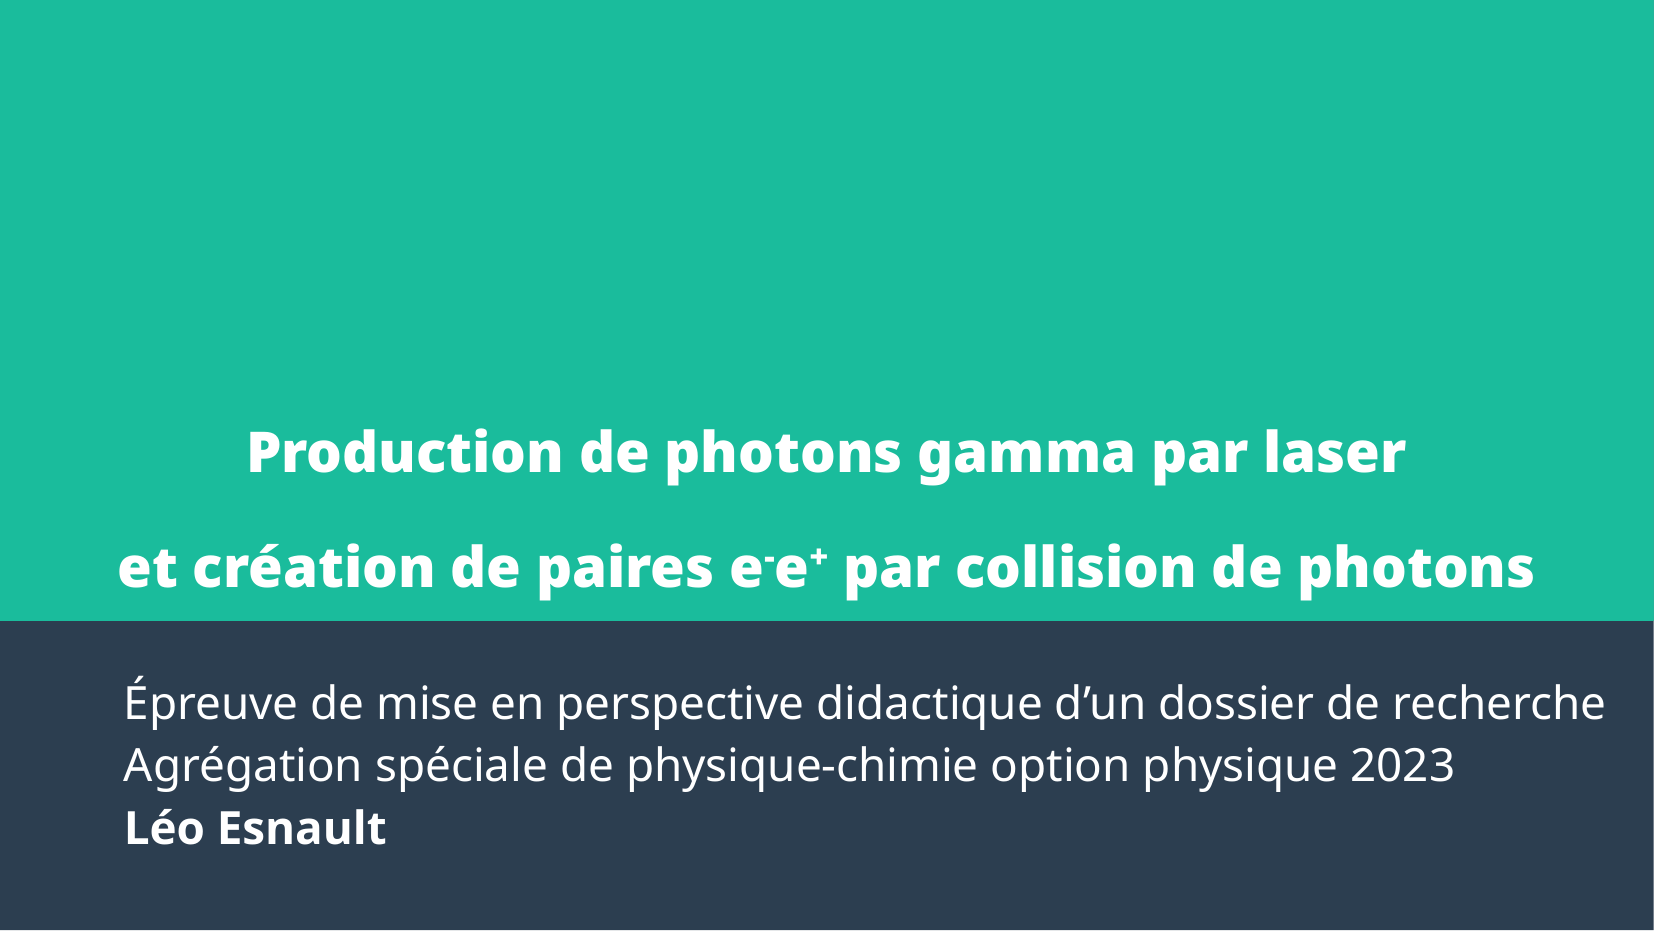

# Production de photons gamma par laser et création de paires e-e+ par collision de photons
Épreuve de mise en perspective didactique d’un dossier de recherche
Agrégation spéciale de physique-chimie option physique 2023
Léo Esnault